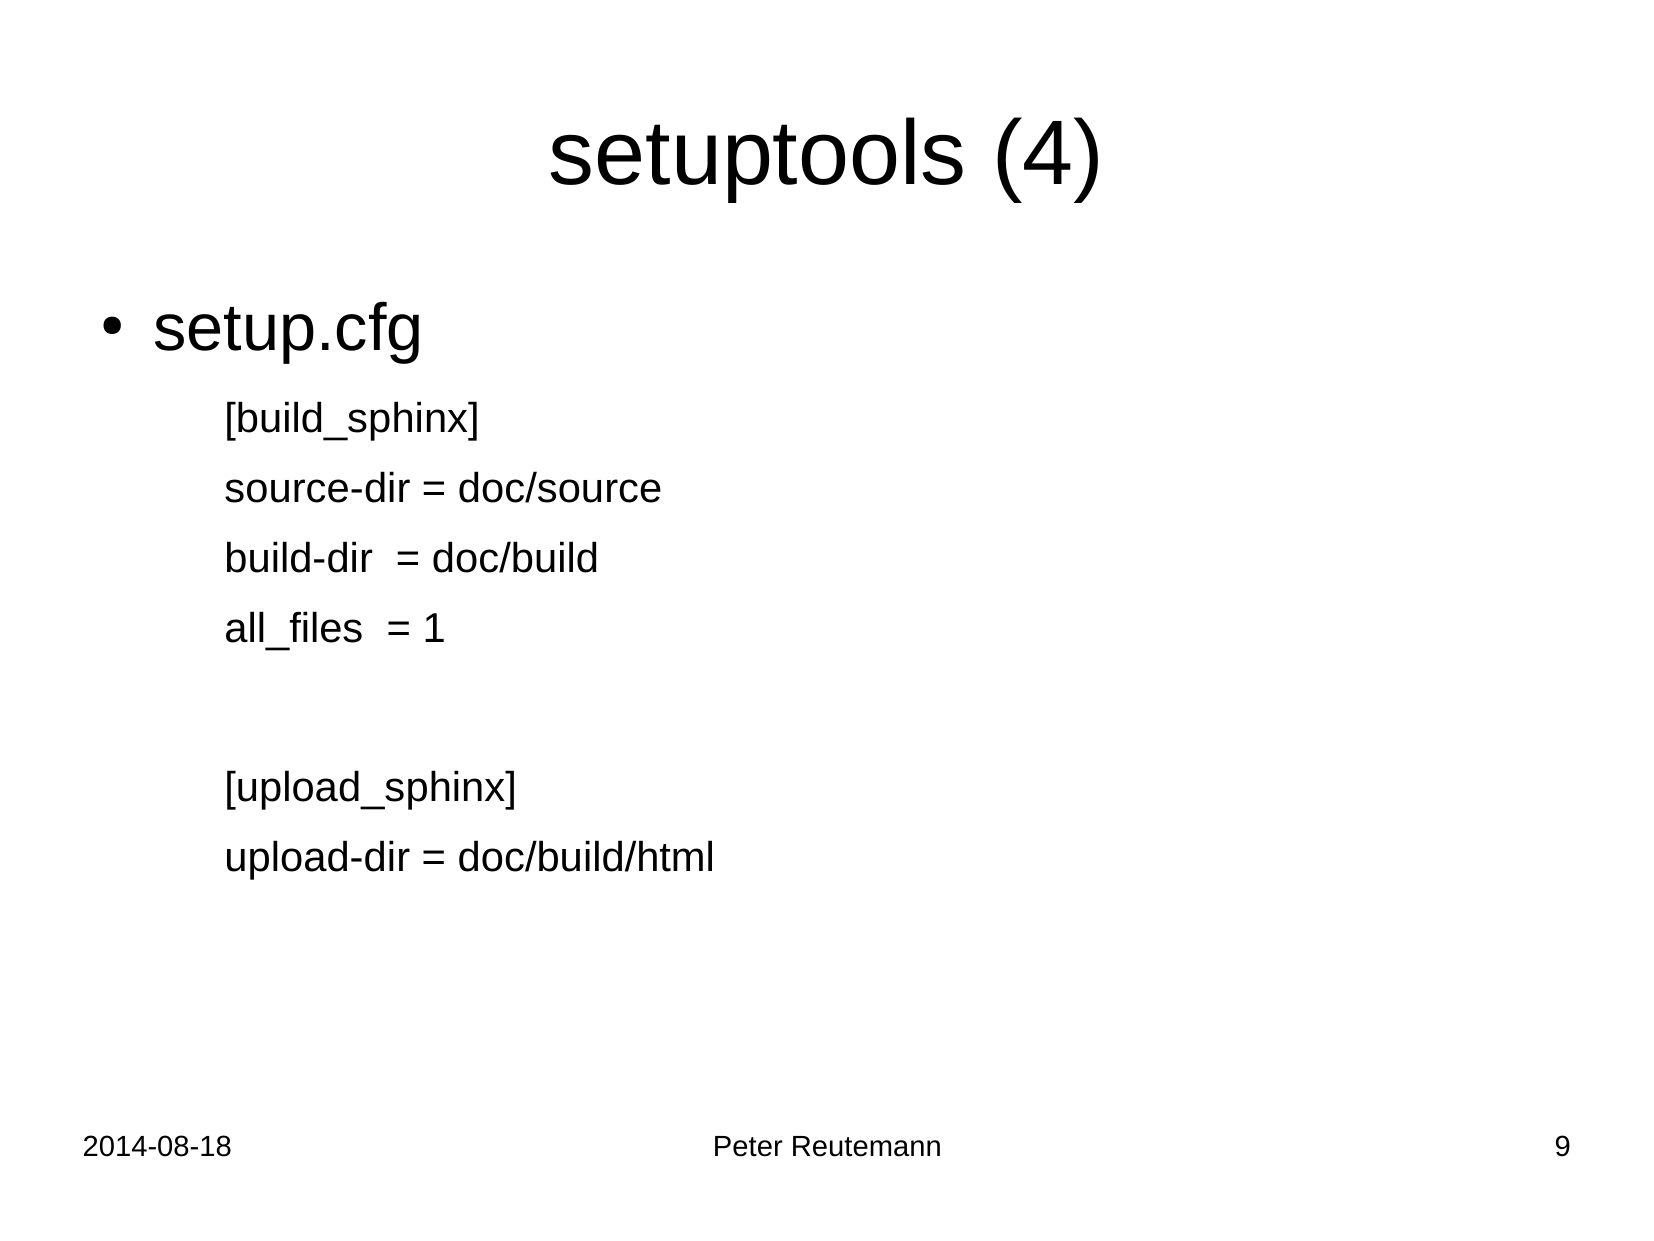

# setuptools (4)
setup.cfg
[build_sphinx]
source-dir = doc/source
build-dir = doc/build
all_files = 1
[upload_sphinx]
upload-dir = doc/build/html
2014-08-18
Peter Reutemann
9